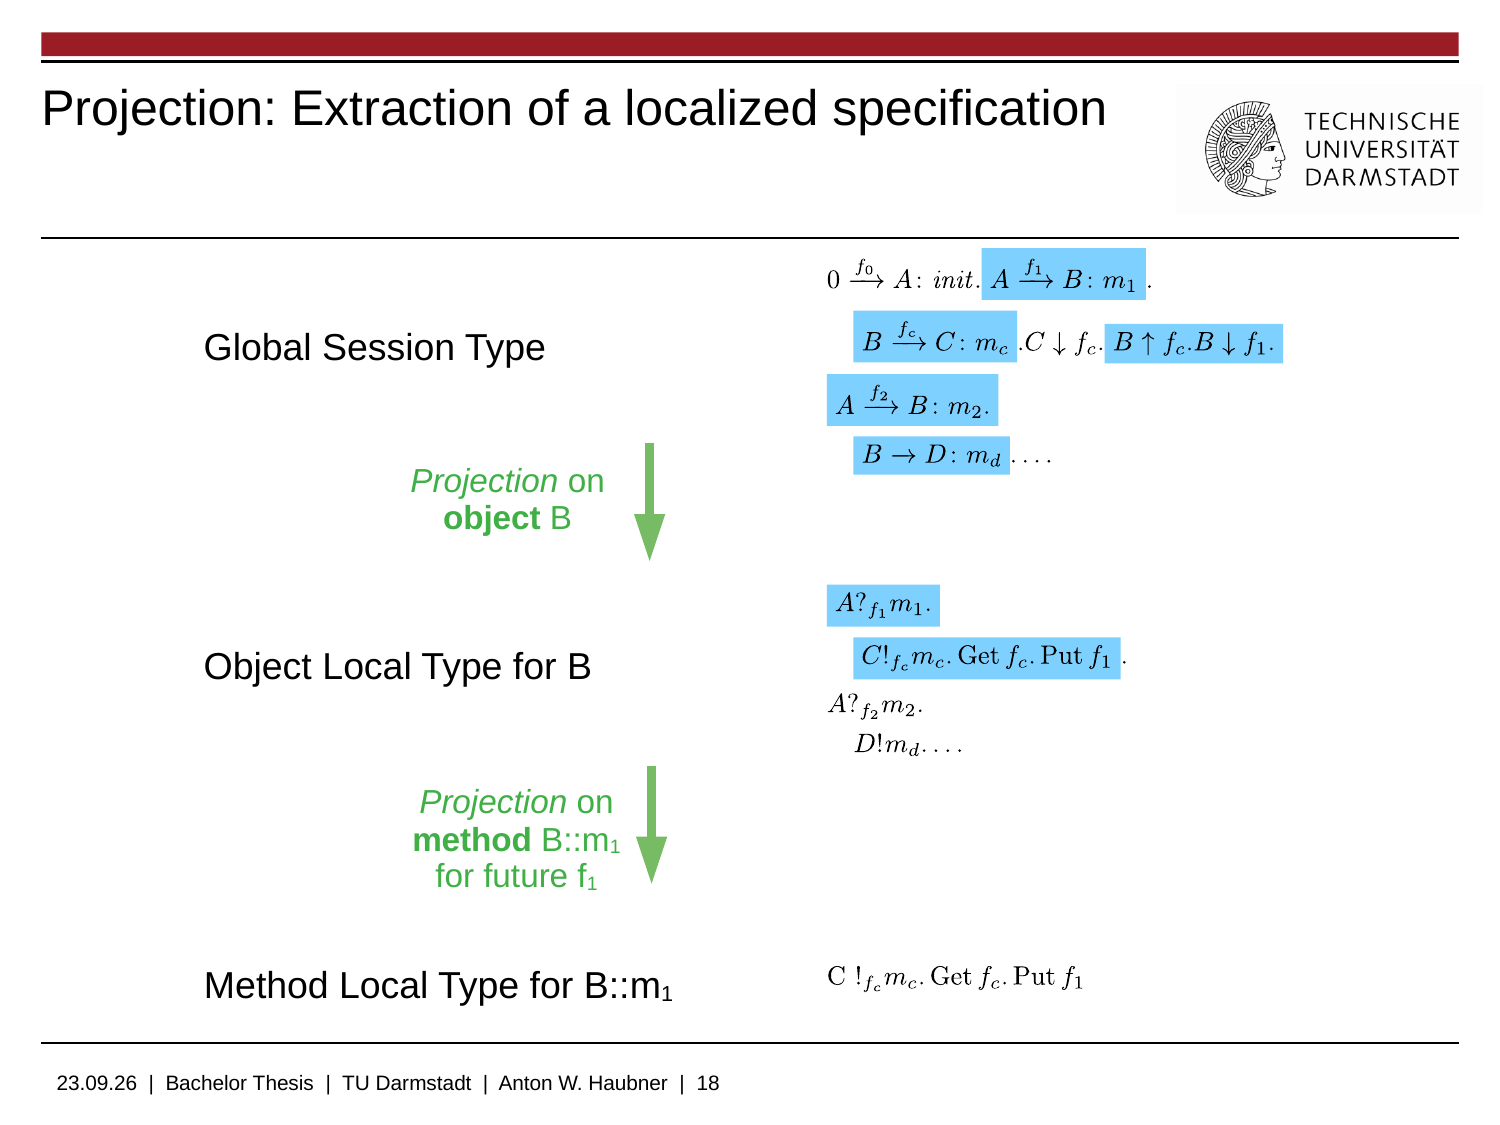

# Projection: Extraction of a localized specification
Global Session Type
Projection on
object B
Object Local Type for B
Projection on
method B::m1
for future f1
Method Local Type for B::m1